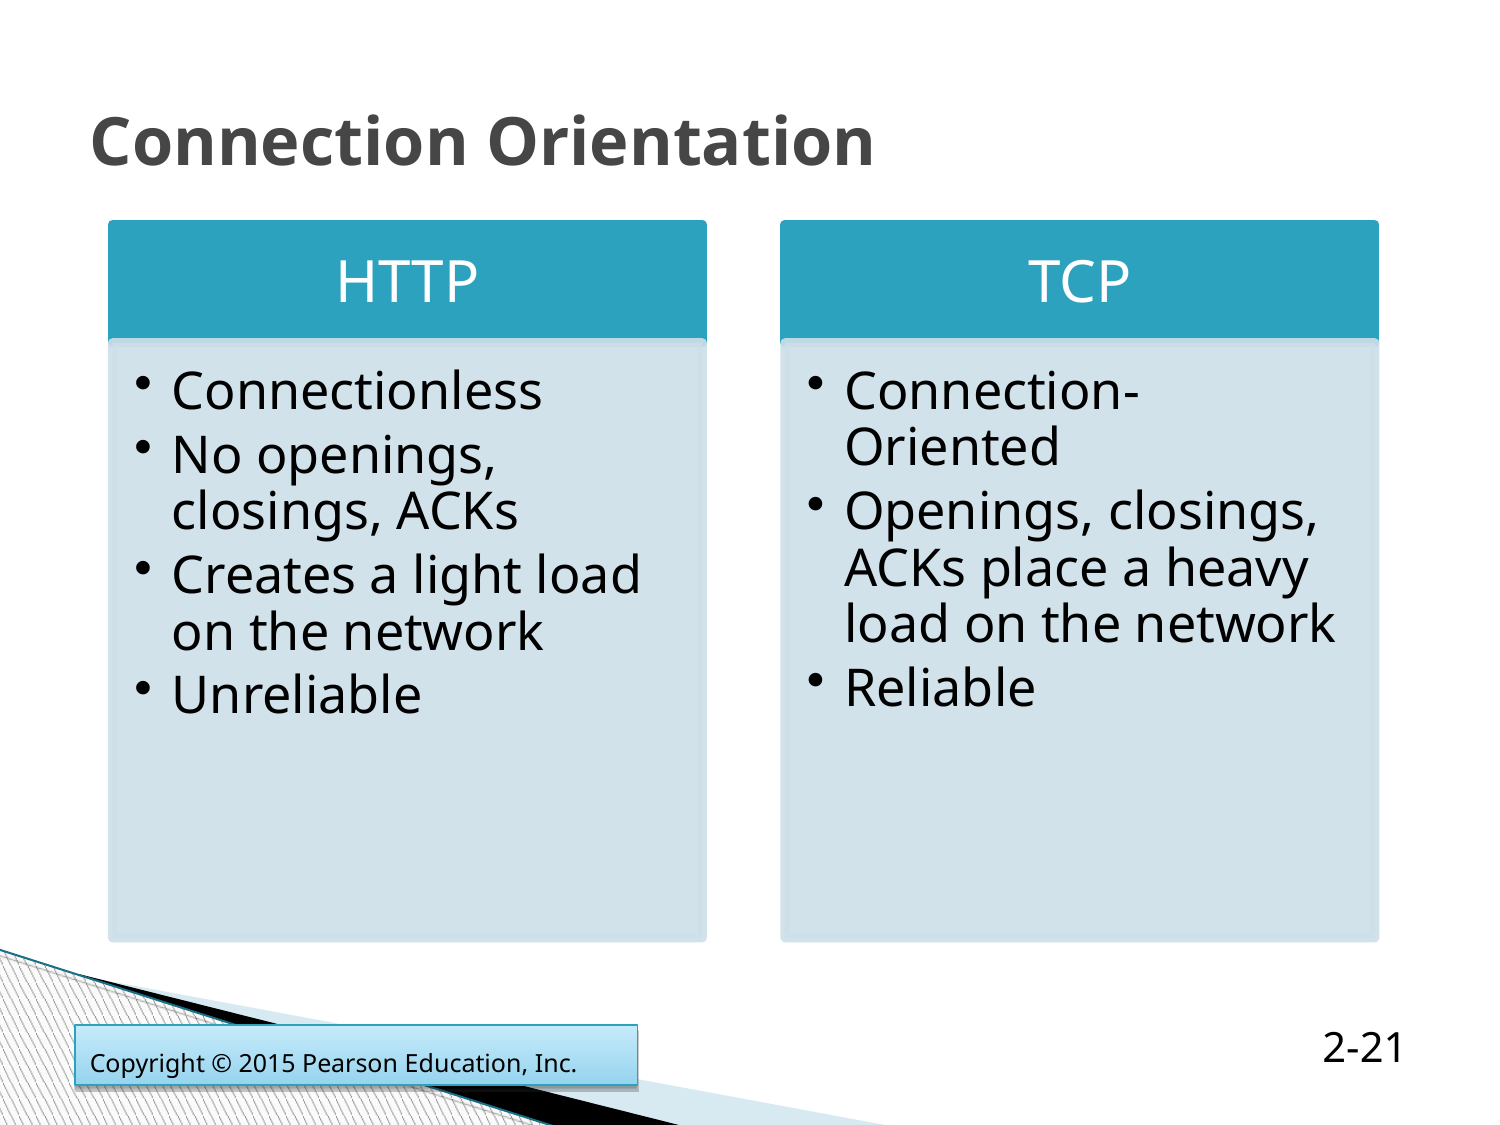

# Connection Orientation
HTTP
TCP
Connectionless
No openings, closings, ACKs
Creates a light load on the network
Unreliable
Connection-Oriented
Openings, closings, ACKs place a heavy load on the network
Reliable
Copyright © 2015 Pearson Education, Inc.